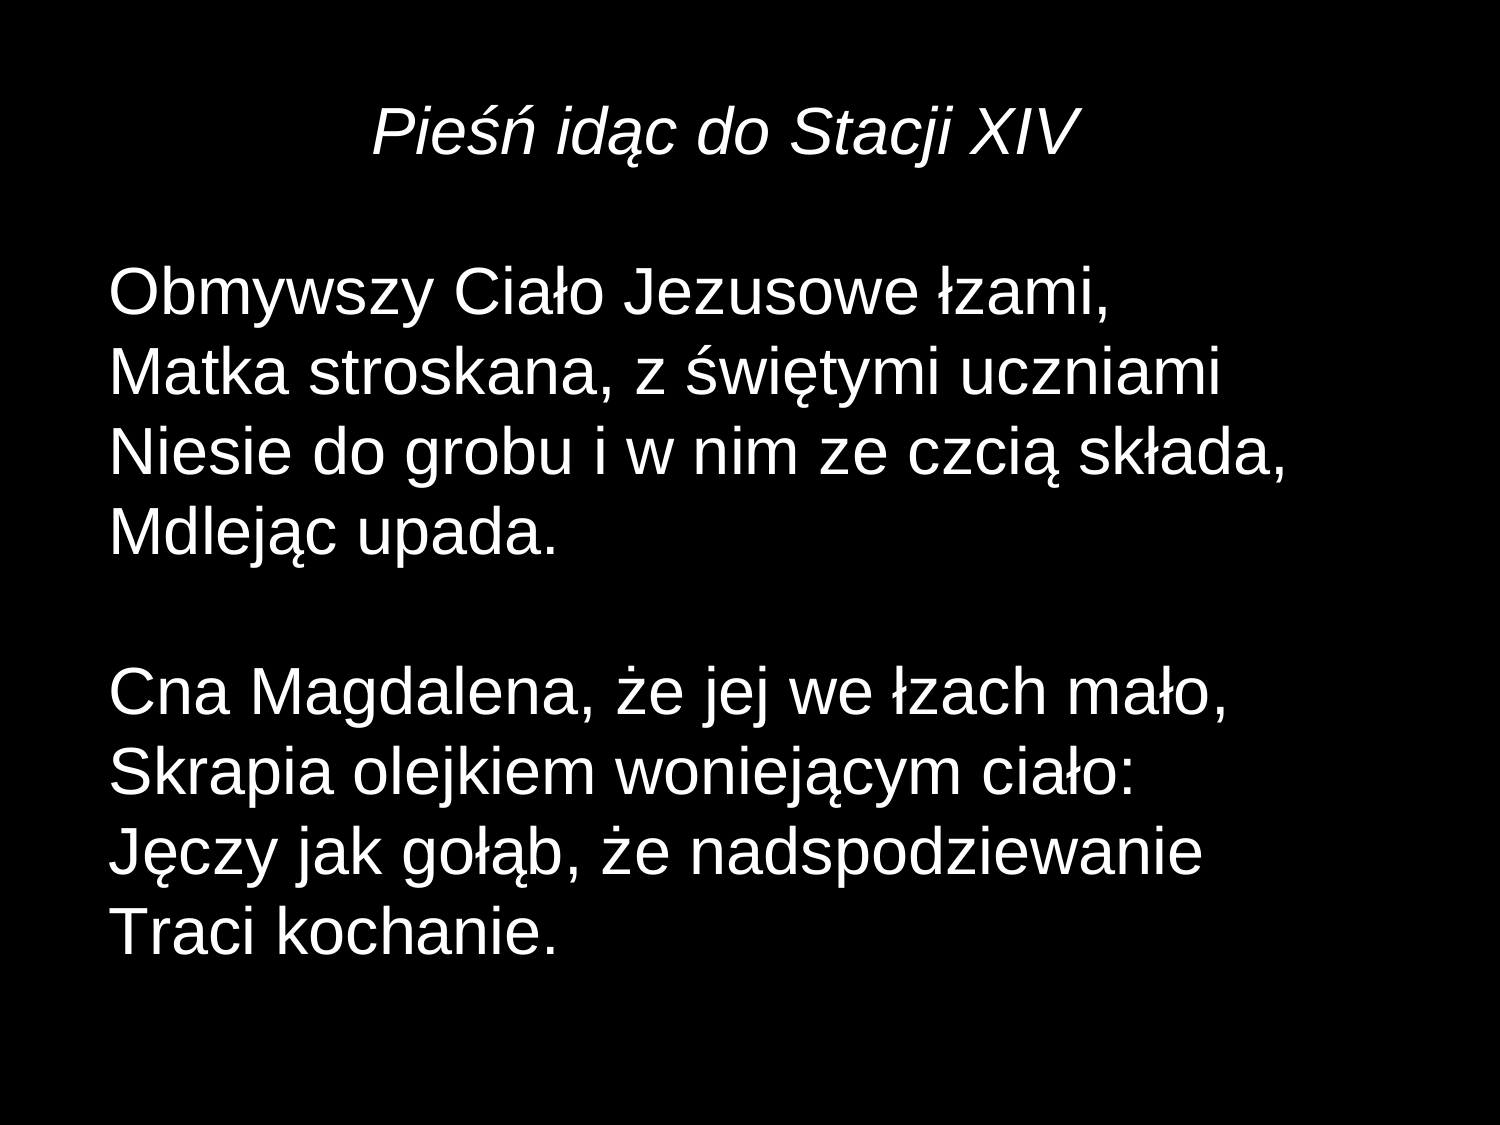

Pieśń idąc do Stacji XIV
Obmywszy Ciało Jezusowe łzami,
Matka stroskana, z świętymi uczniami
Niesie do grobu i w nim ze czcią składa,
Mdlejąc upada.
Cna Magdalena, że jej we łzach mało,
Skrapia olejkiem woniejącym ciało:
Jęczy jak gołąb, że nadspodziewanie
Traci kochanie.